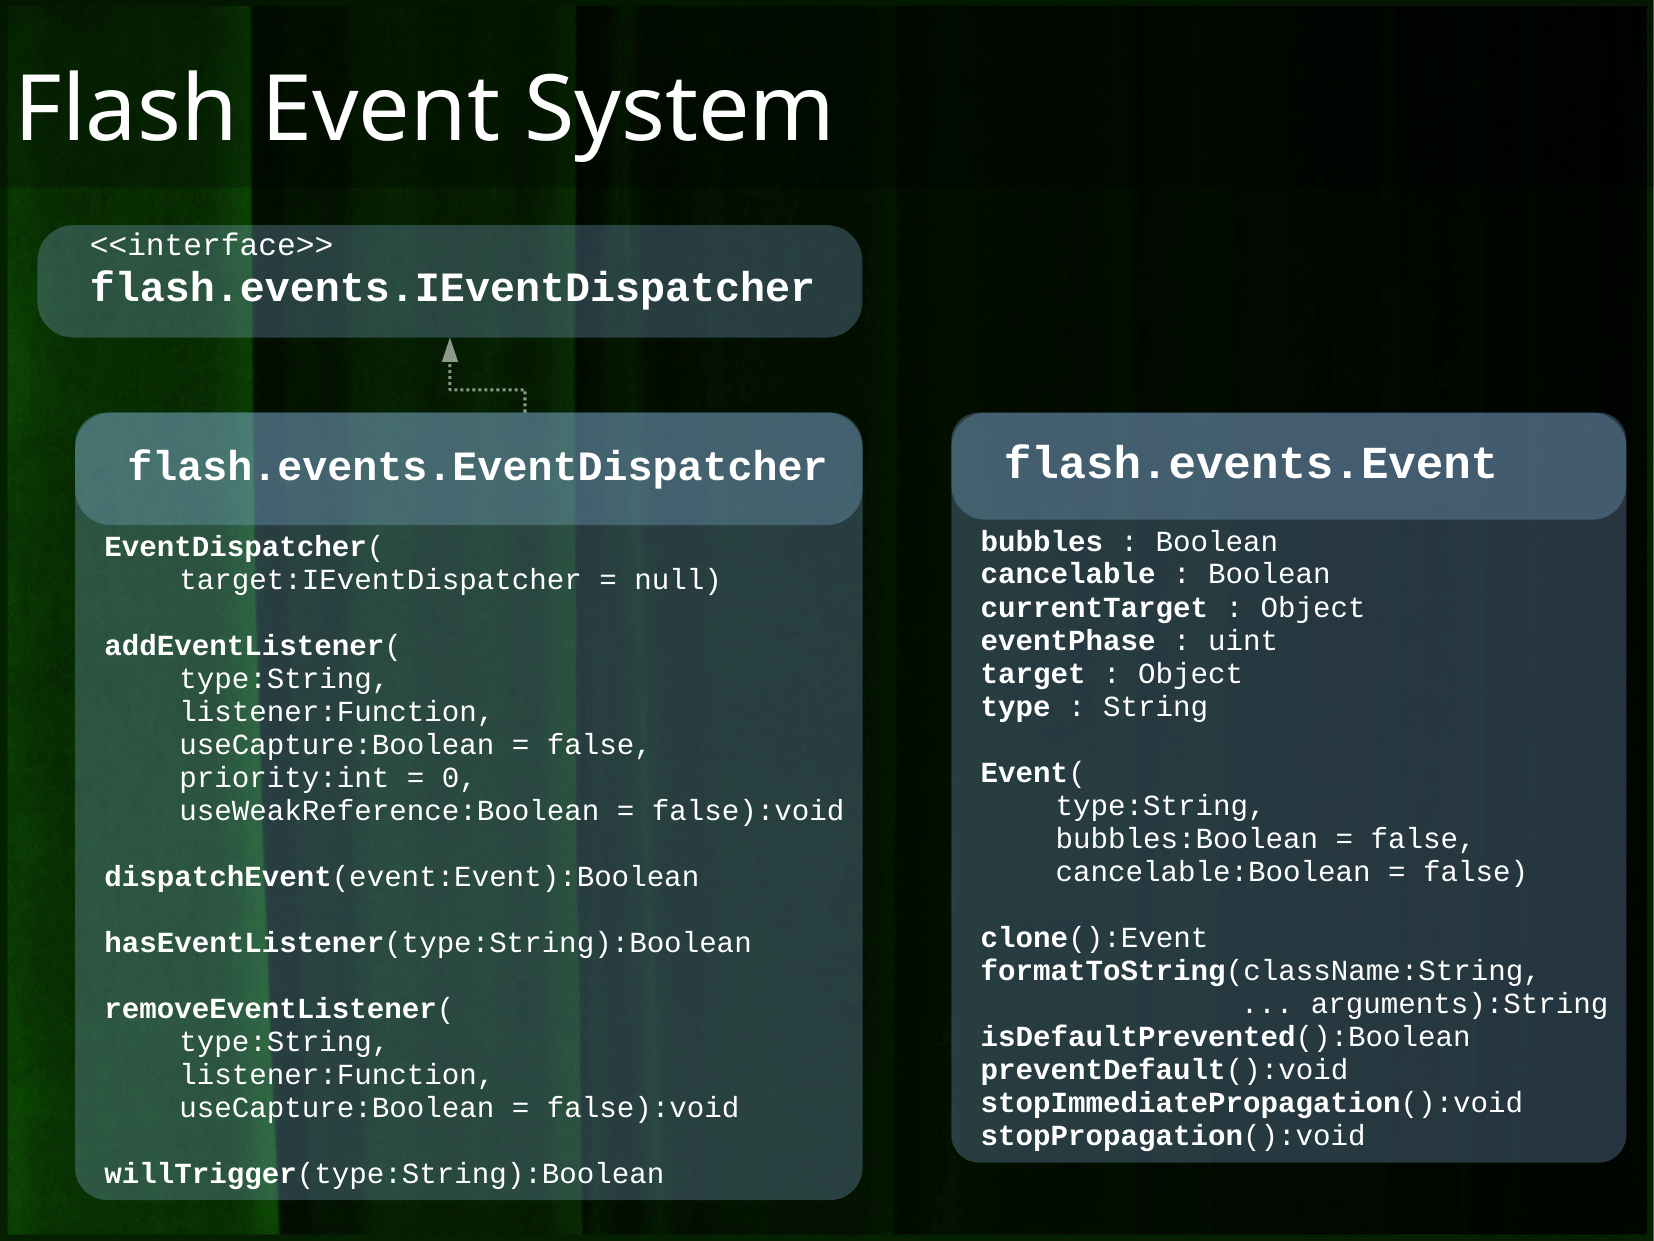

Flash Event System
<<interface>>
flash.events.IEventDispatcher
flash.events.Event
bubbles : Boolean
cancelable : Boolean
currentTarget : Object
eventPhase : uint
target : Object
type : String
Event(
	type:String,
	bubbles:Boolean = false,
	cancelable:Boolean = false)
clone():Event
formatToString(className:String,
			 ... arguments):String
isDefaultPrevented():Boolean
preventDefault():void
stopImmediatePropagation():void
stopPropagation():void
flash.events.EventDispatcher
EventDispatcher(
	target:IEventDispatcher = null)
addEventListener(
	type:String,
	listener:Function,
	useCapture:Boolean = false,
	priority:int = 0,
	useWeakReference:Boolean = false):void
dispatchEvent(event:Event):Boolean
hasEventListener(type:String):Boolean
removeEventListener(
	type:String,
	listener:Function,
	useCapture:Boolean = false):void
willTrigger(type:String):Boolean